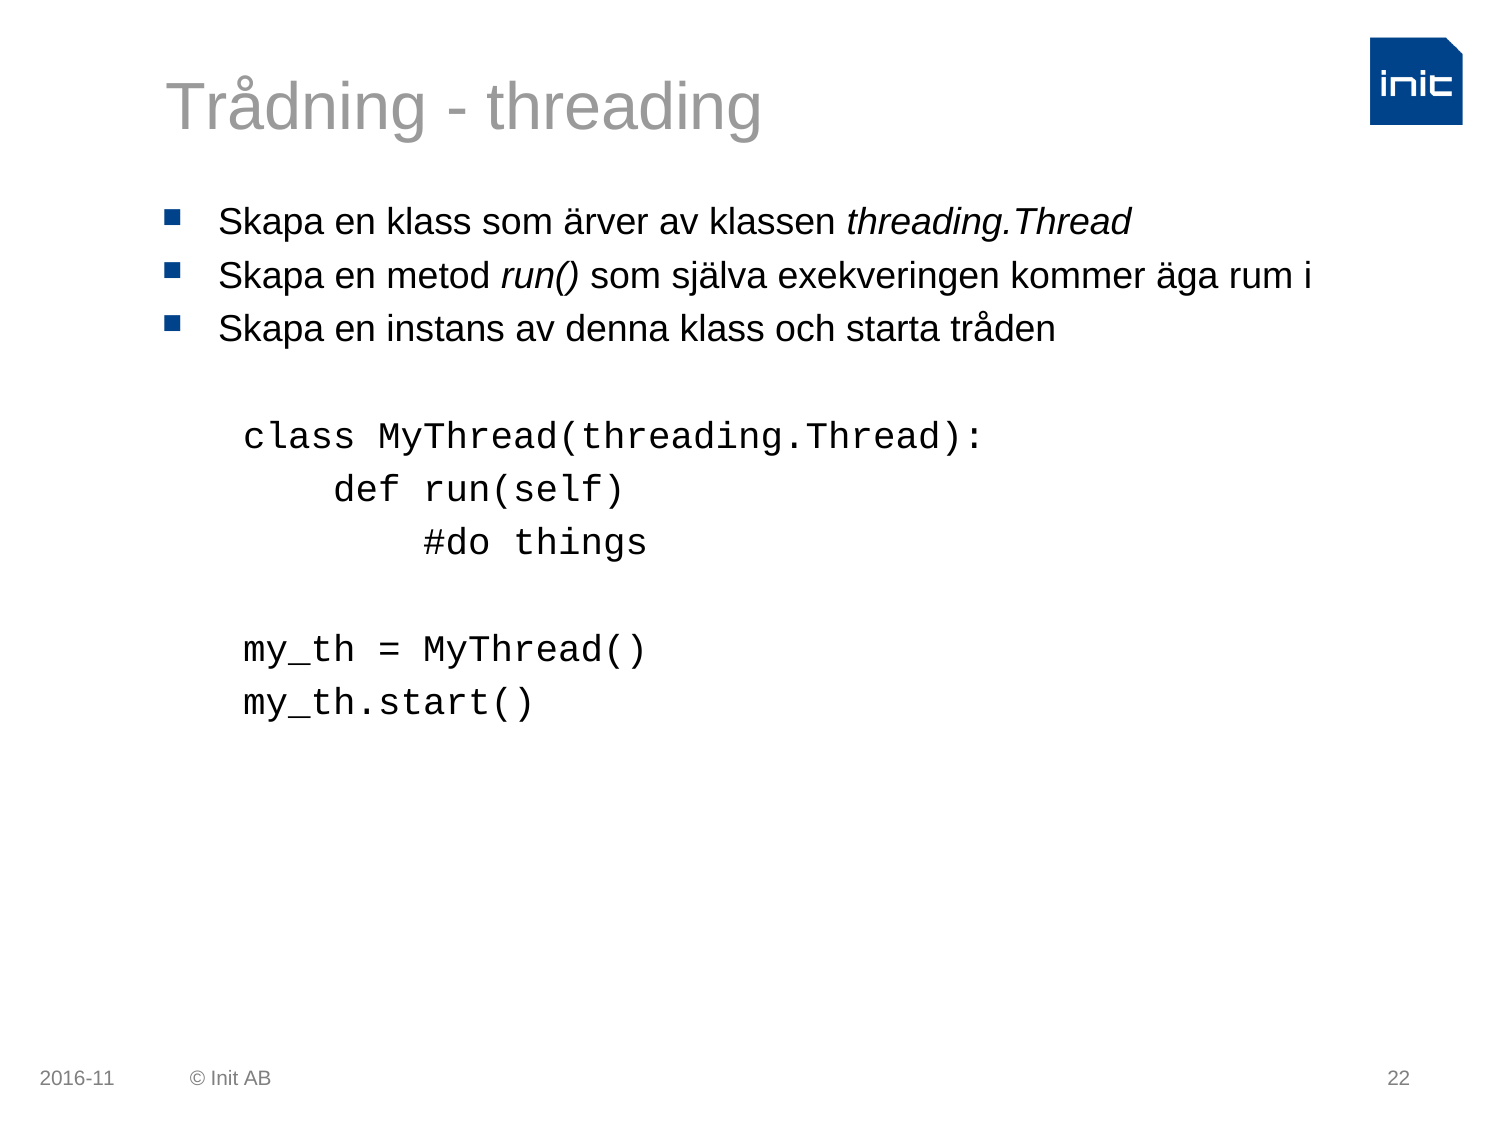

Trådning - threading
Skapa en klass som ärver av klassen threading.Thread
Skapa en metod run() som själva exekveringen kommer äga rum i
Skapa en instans av denna klass och starta tråden
class MyThread(threading.Thread):
 def run(self)
 #do things
my_th = MyThread()
my_th.start()
2016-11
© Init AB